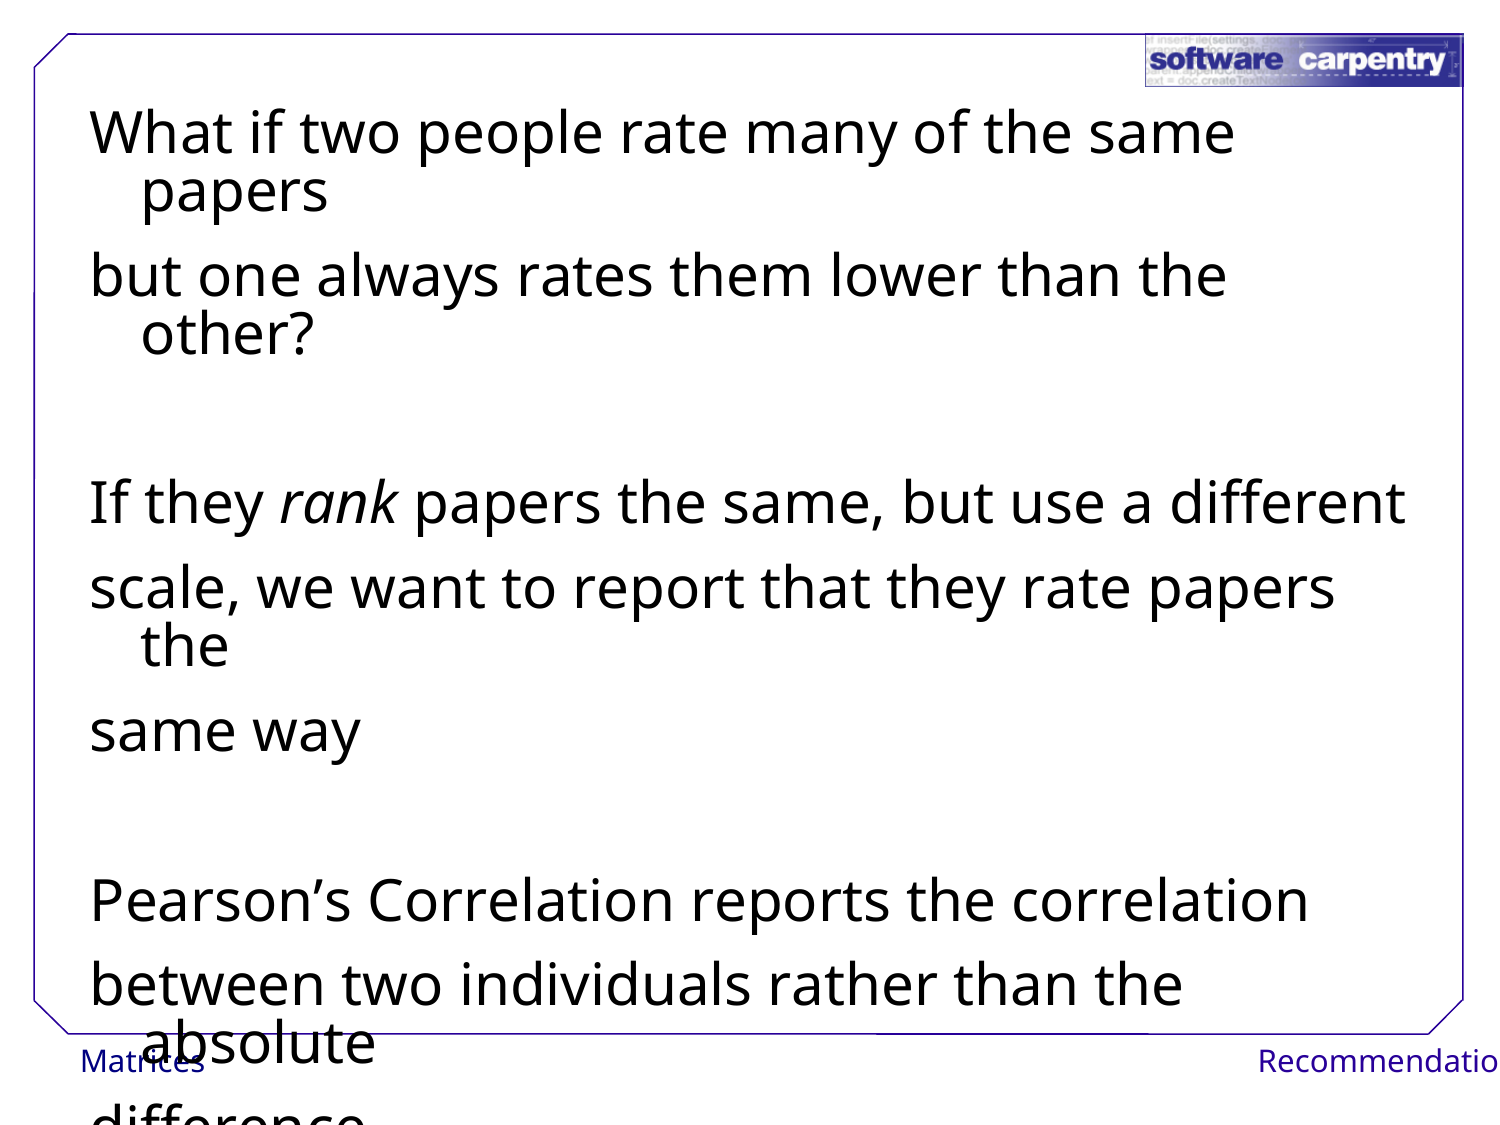

# What if two people rate many of the same papers
but one always rates them lower than the other?
If they rank papers the same, but use a different
scale, we want to report that they rate papers the
same way
Pearson’s Correlation reports the correlation
between two individuals rather than the absolute
difference.